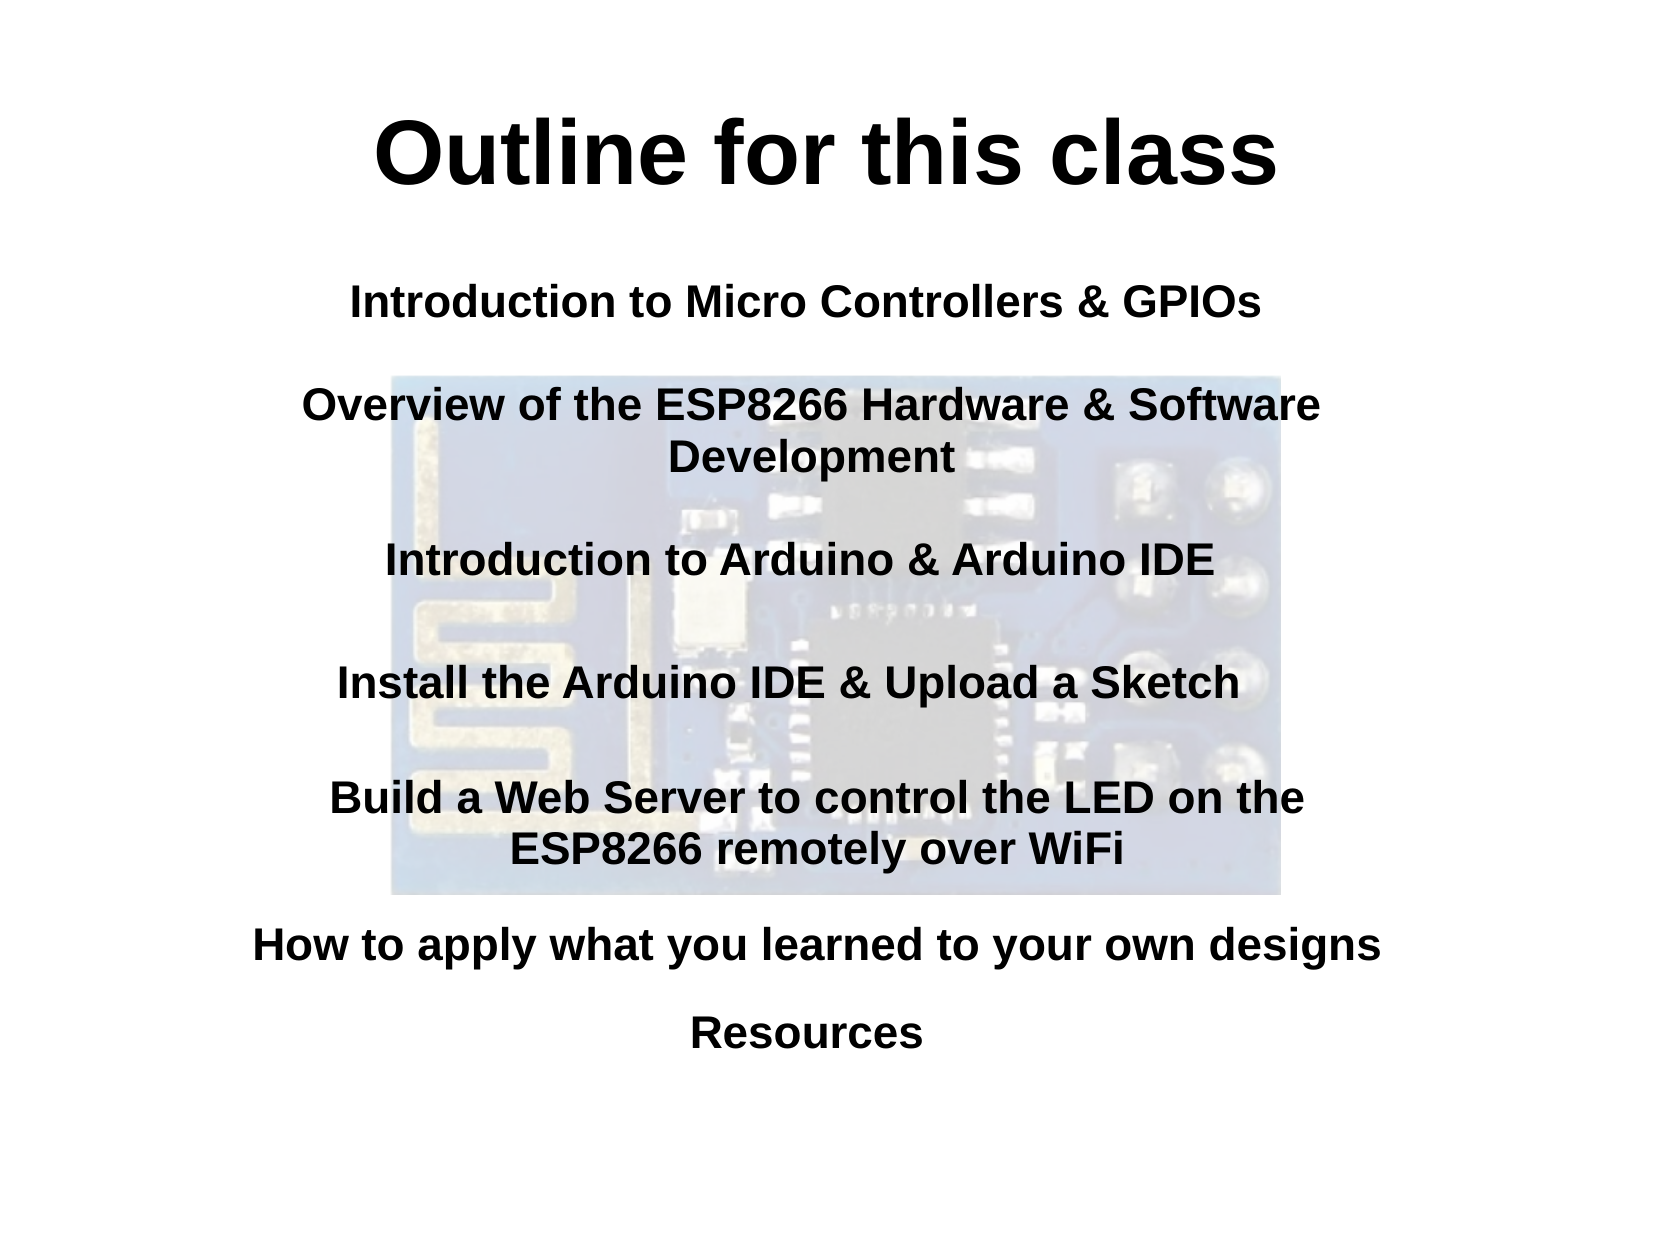

# Outline for this class
Introduction to Micro Controllers & GPIOs
Overview of the ESP8266 Hardware & Software Development
Introduction to Arduino & Arduino IDE
Install the Arduino IDE & Upload a Sketch
Build a Web Server to control the LED on the ESP8266 remotely over WiFi
How to apply what you learned to your own designs
Resources